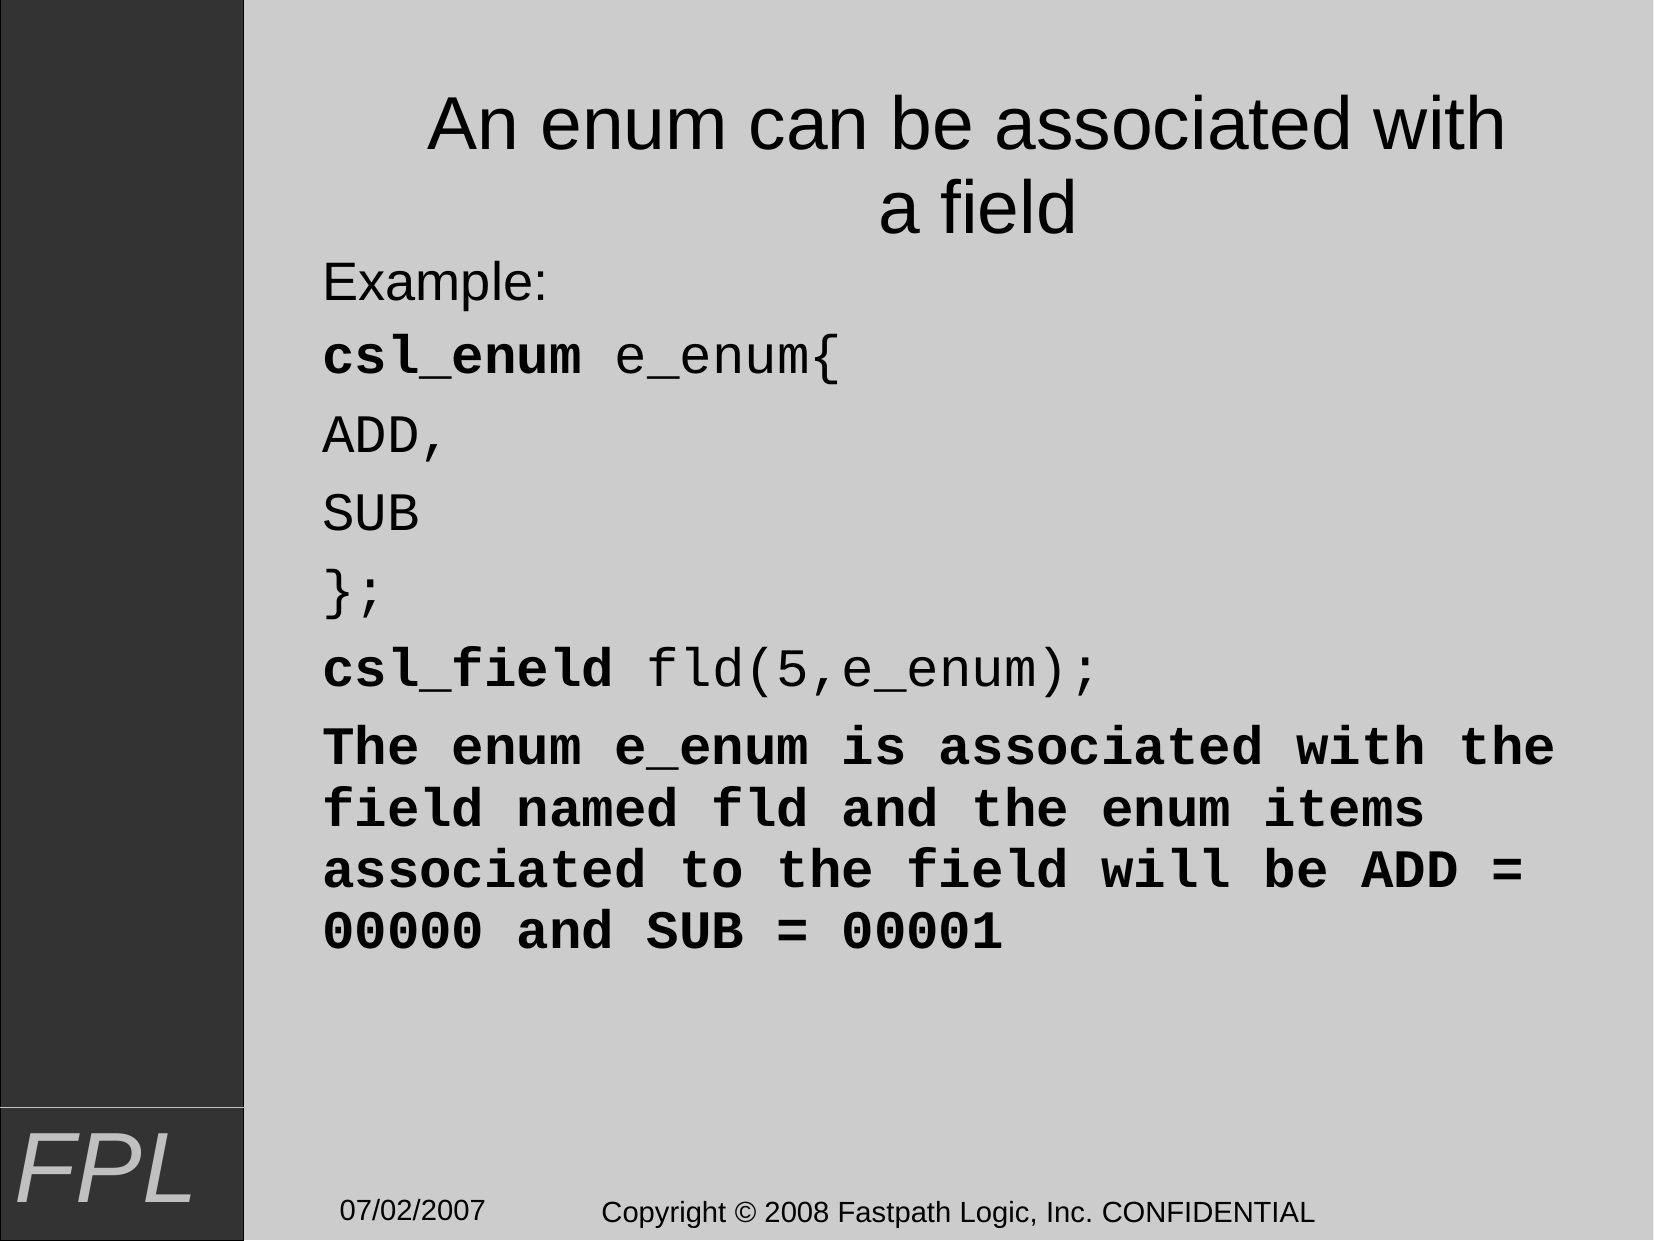

# An enum can be associated with a field
Example:
csl_enum e_enum{
ADD,
SUB
};
csl_field fld(5,e_enum);
The enum e_enum is associated with the field named fld and the enum items associated to the field will be ADD = 00000 and SUB = 00001
07/02/2007
© 2007 FASTPATH LOGIC INC.